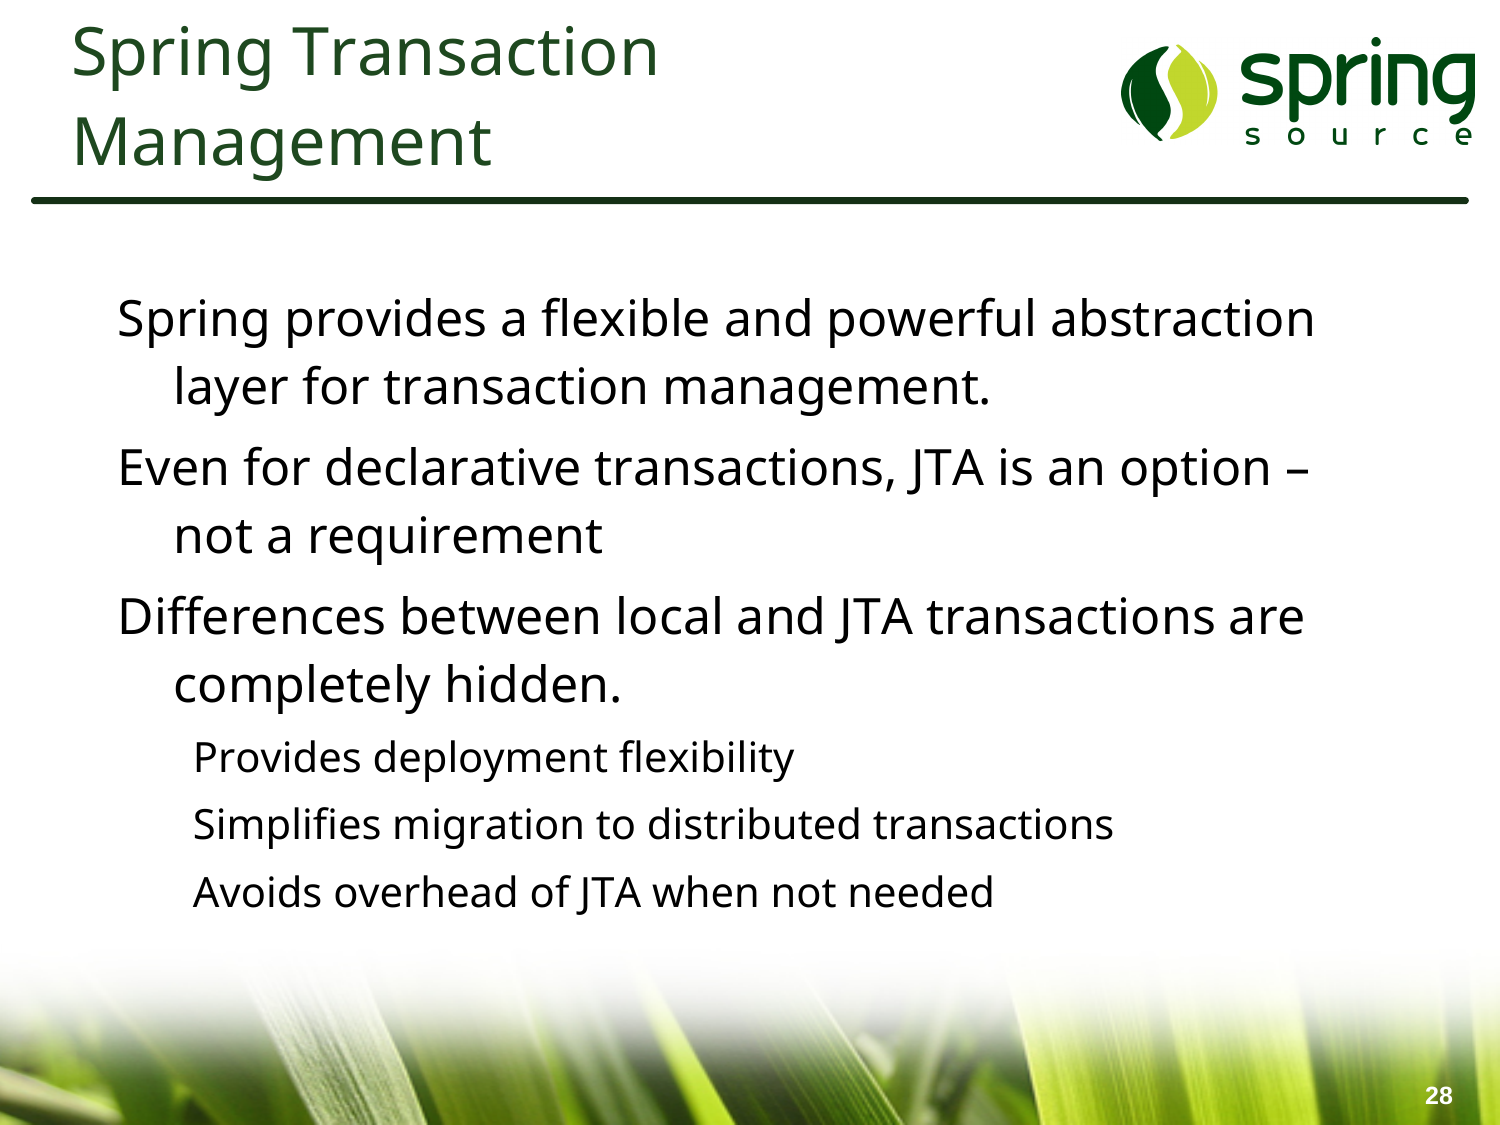

# Spring Transaction Management
Spring provides a flexible and powerful abstraction layer for transaction management.
Even for declarative transactions, JTA is an option – not a requirement
Differences between local and JTA transactions are completely hidden.
Provides deployment flexibility
Simplifies migration to distributed transactions
Avoids overhead of JTA when not needed